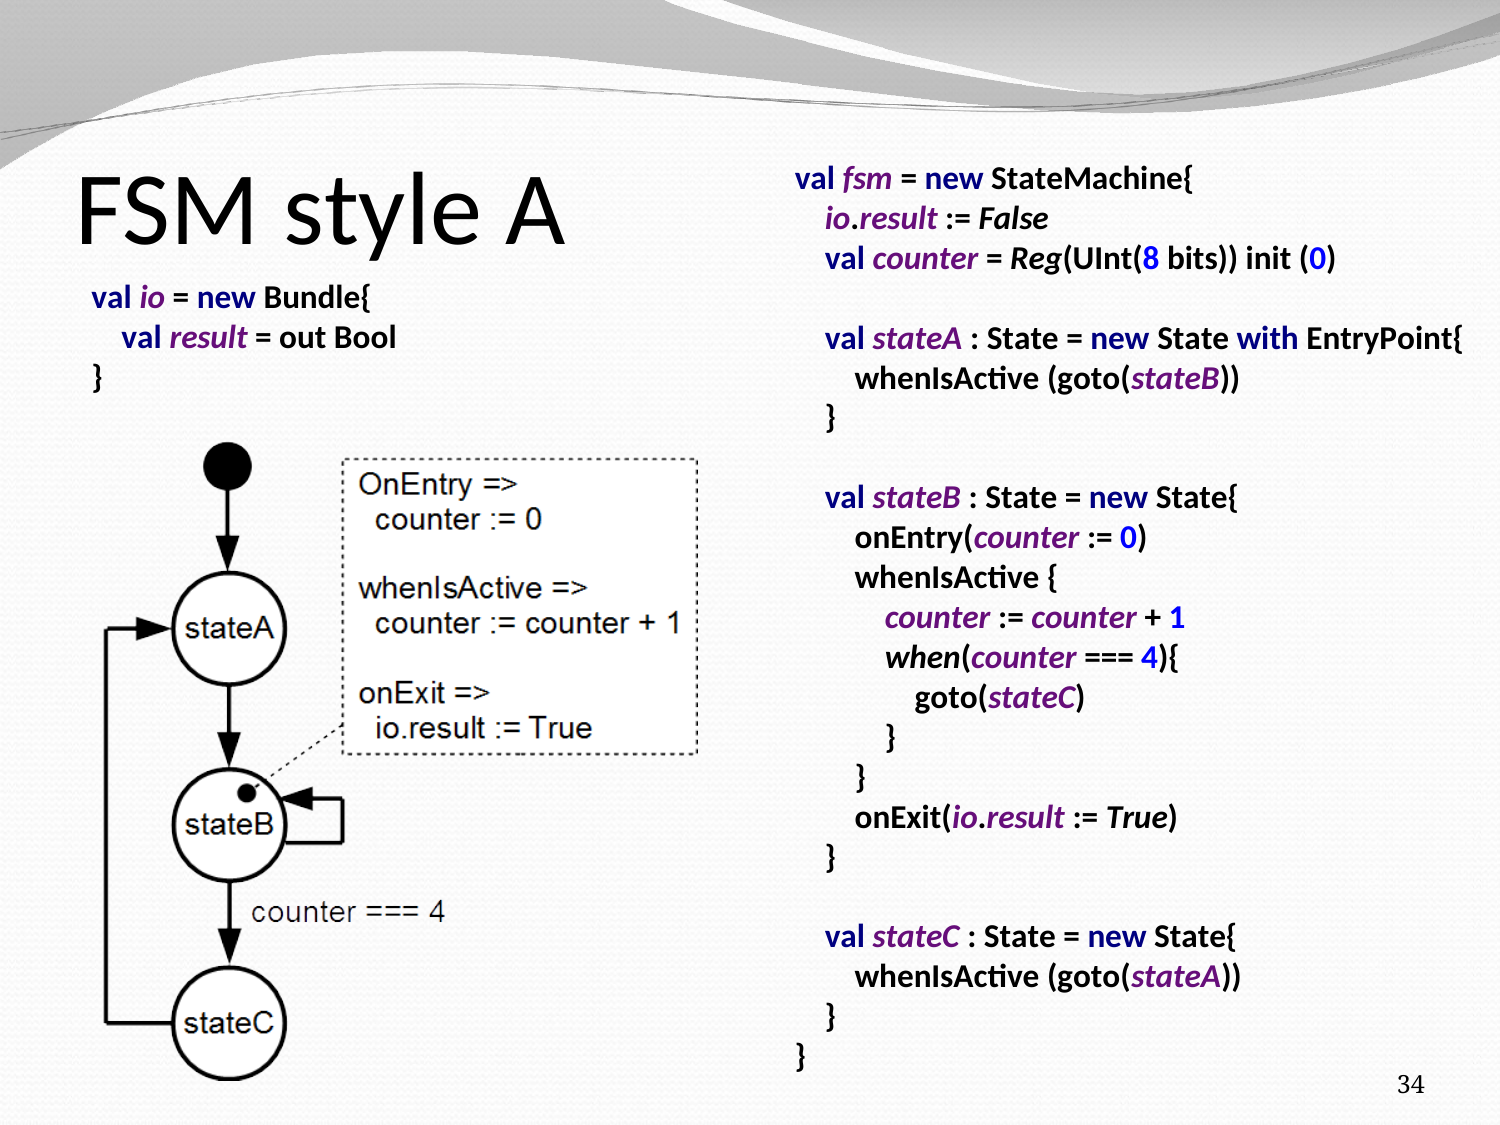

# FSM style A
 val fsm = new StateMachine{
 io.result := False
 val counter = Reg(UInt(8 bits)) init (0)
 val stateA : State = new State with EntryPoint{
 whenIsActive (goto(stateB))
 }
 val stateB : State = new State{
 onEntry(counter := 0)
 whenIsActive {
 counter := counter + 1
 when(counter === 4){
 goto(stateC)
 }
 }
 onExit(io.result := True)
 }
 val stateC : State = new State{
 whenIsActive (goto(stateA))
 }
 }
val io = new Bundle{
 val result = out Bool
}